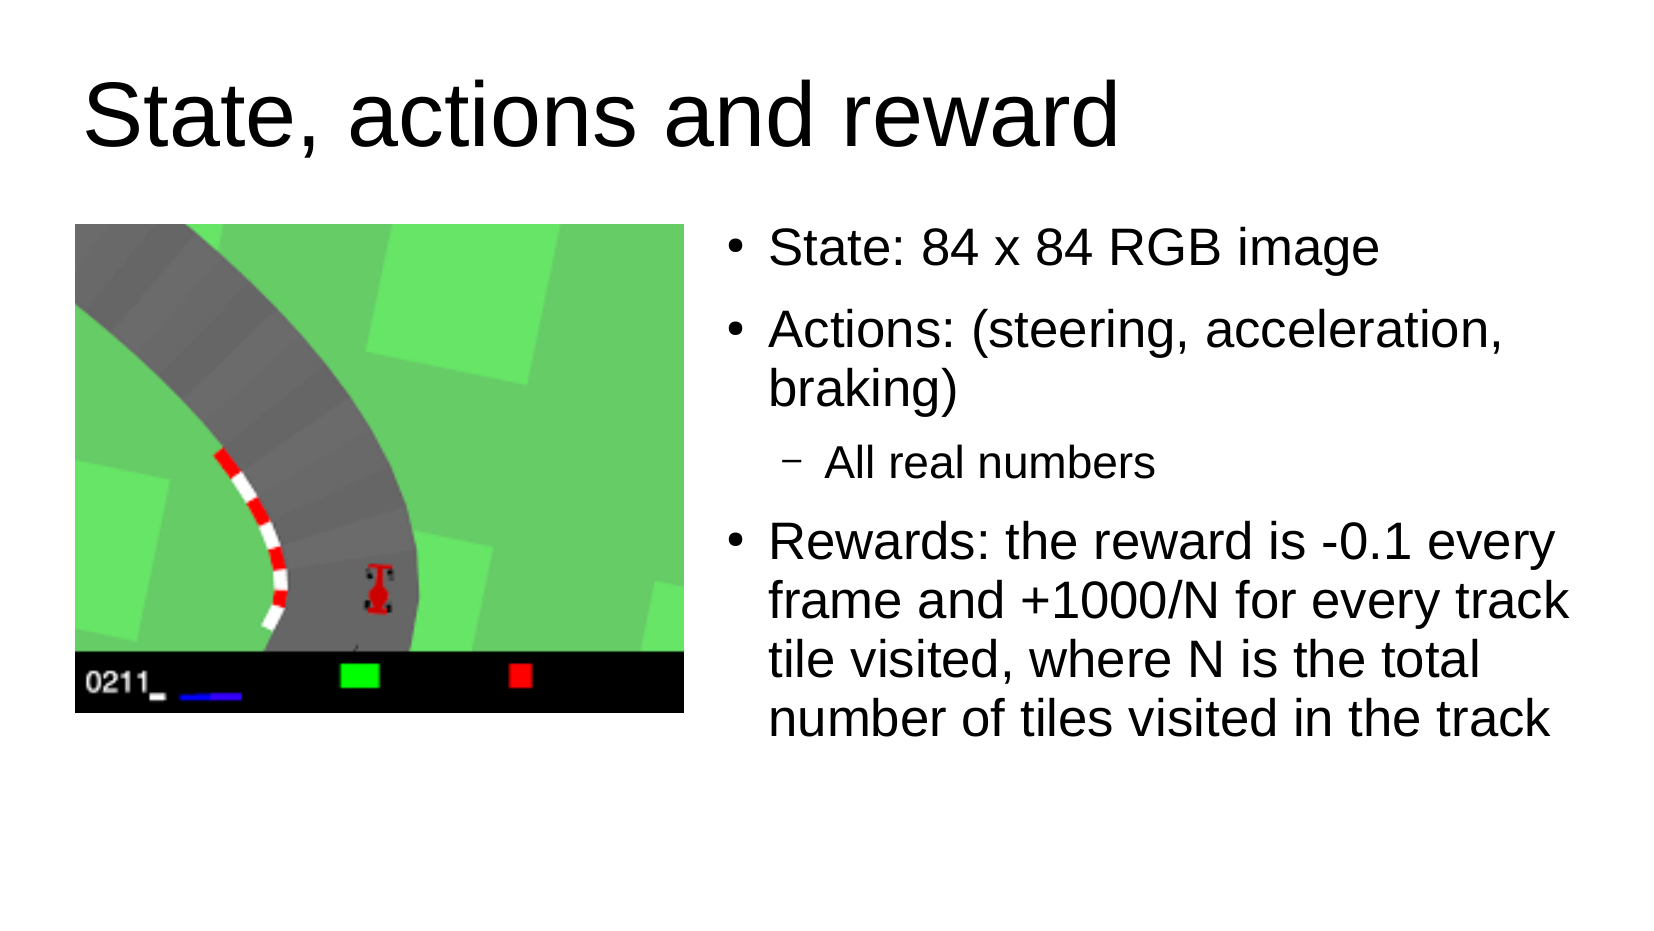

# State, actions and reward
State: 84 x 84 RGB image
Actions: (steering, acceleration, braking)
All real numbers
Rewards: the reward is -0.1 every frame and +1000/N for every track tile visited, where N is the total number of tiles visited in the track